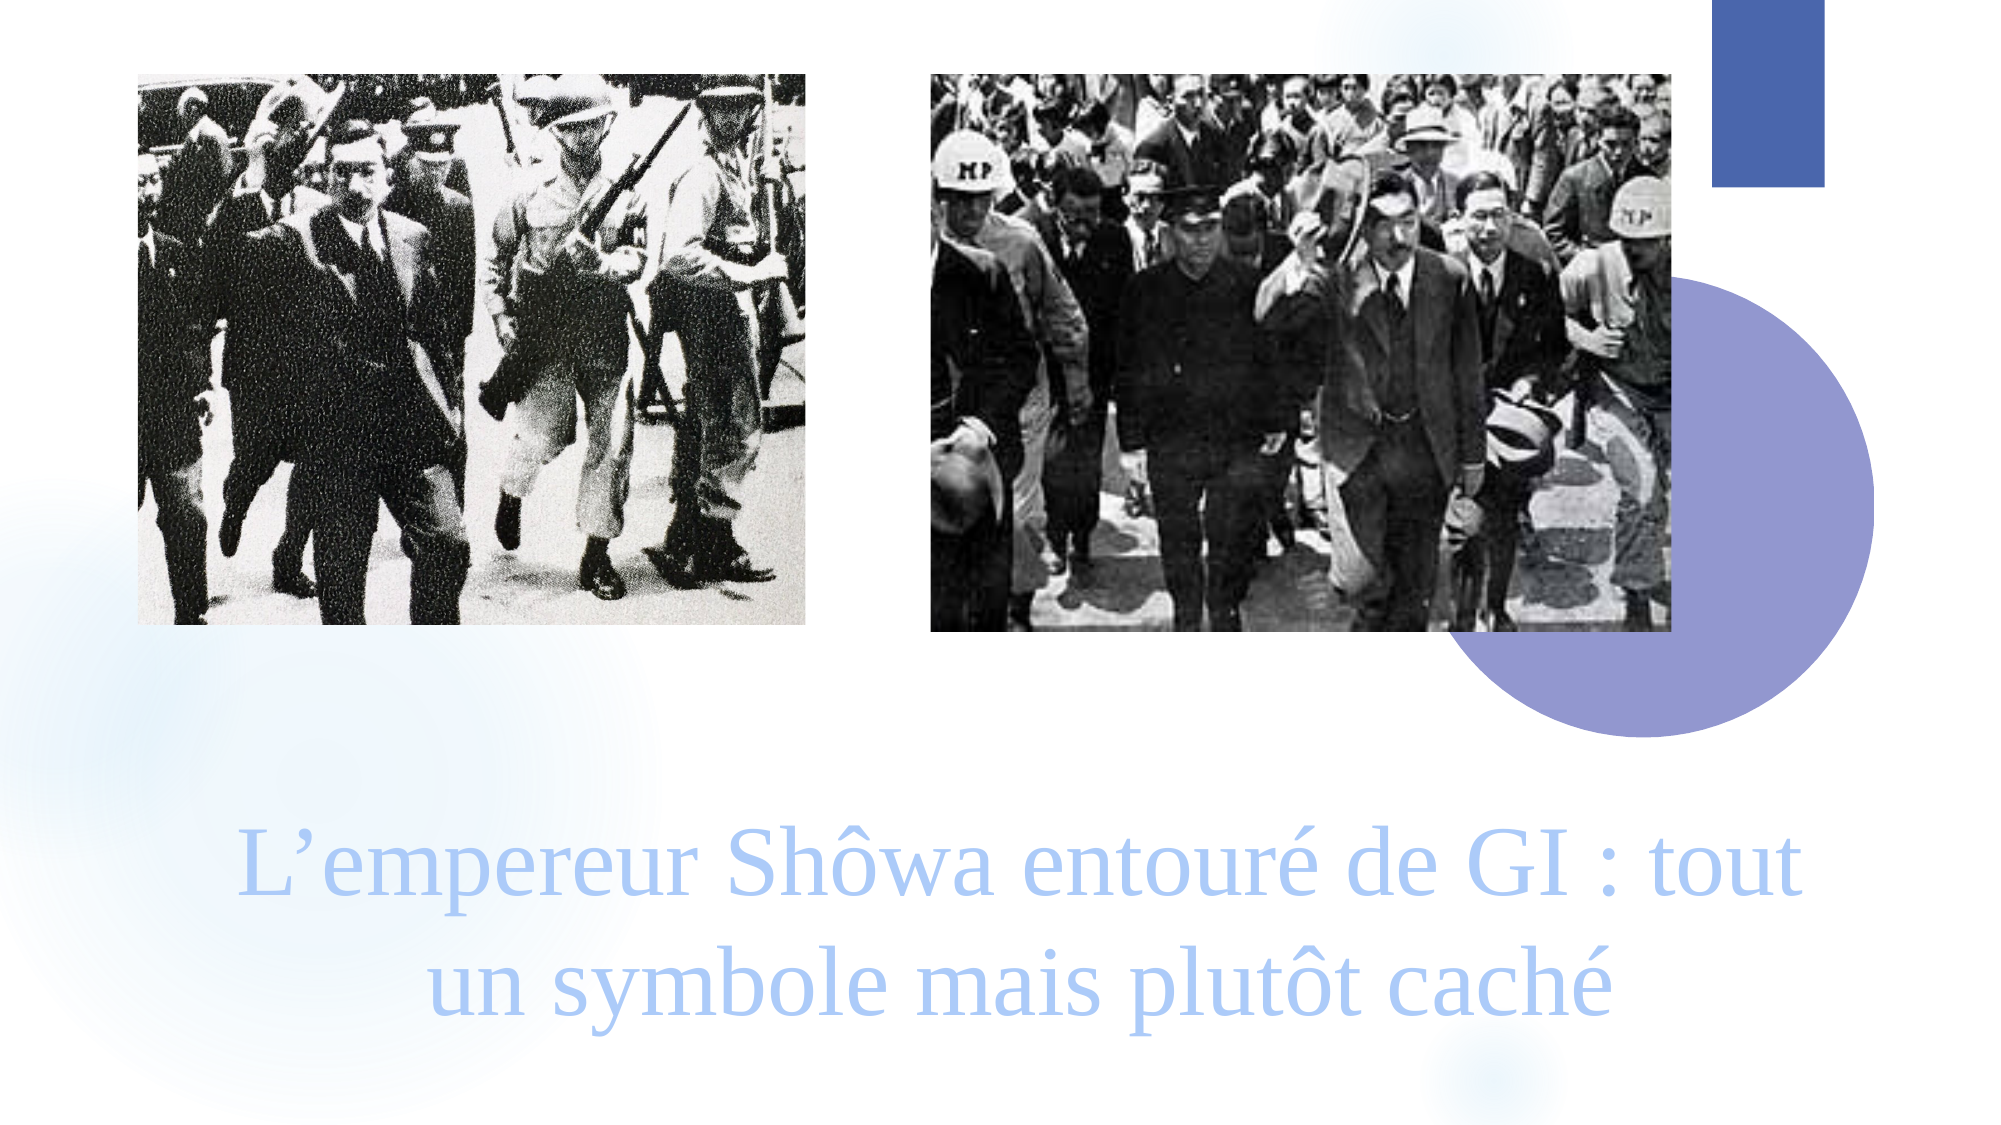

# L’empereur Shôwa entouré de GI : tout un symbole mais plutôt caché